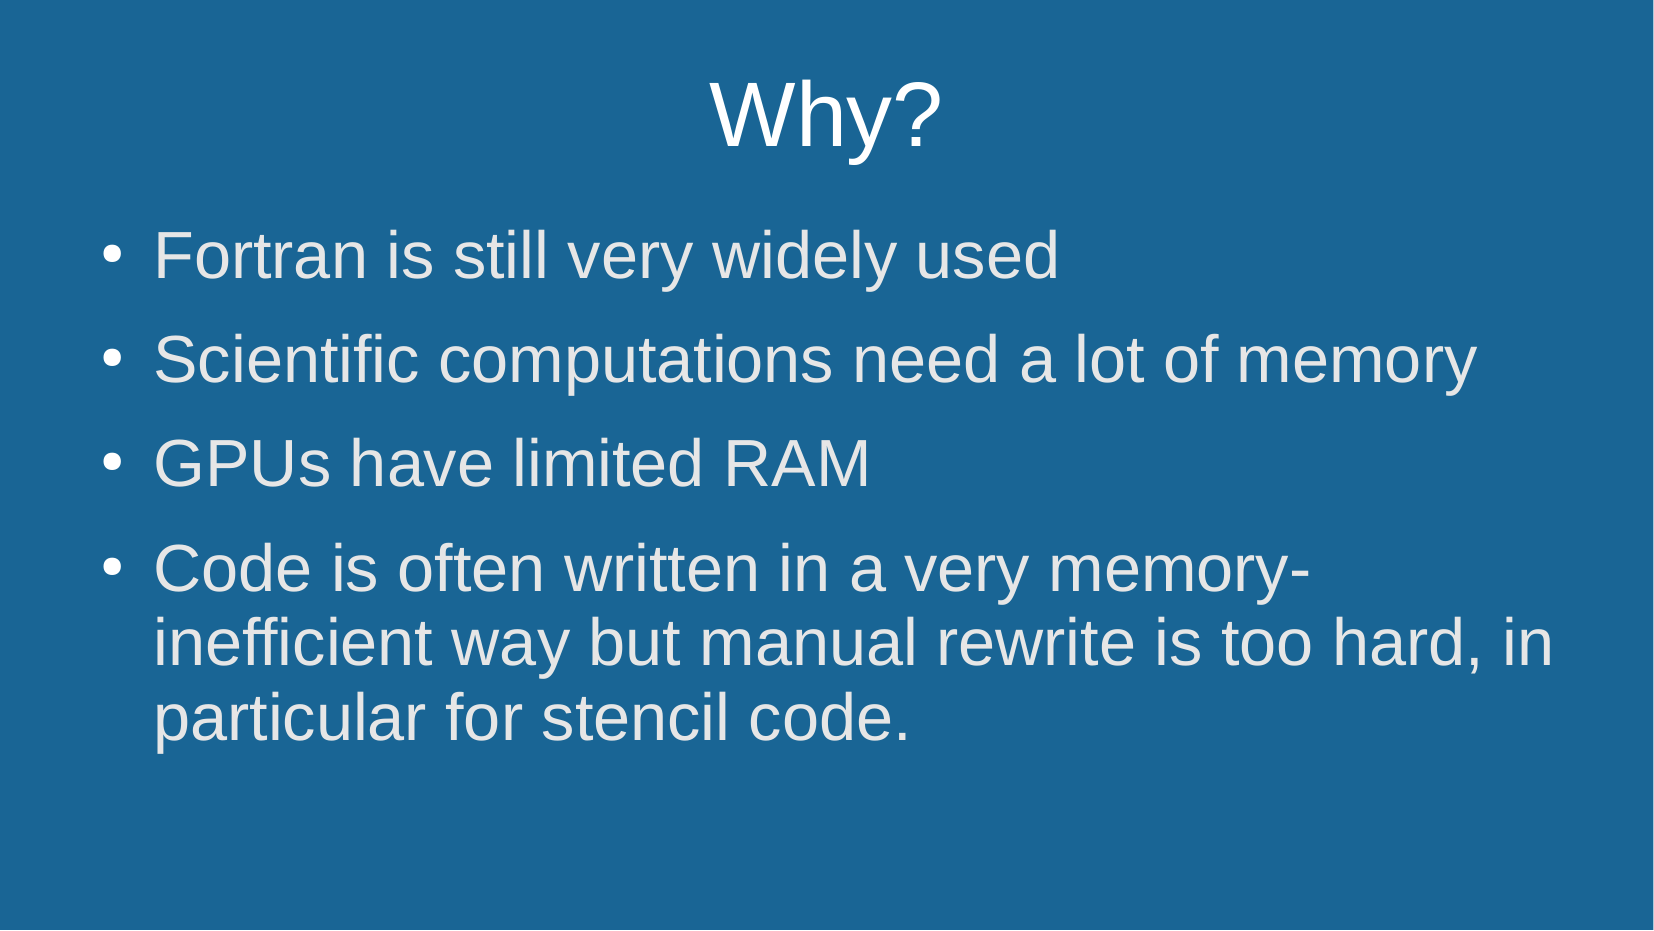

# Why?
Fortran is still very widely used
Scientific computations need a lot of memory
GPUs have limited RAM
Code is often written in a very memory-inefficient way but manual rewrite is too hard, in particular for stencil code.